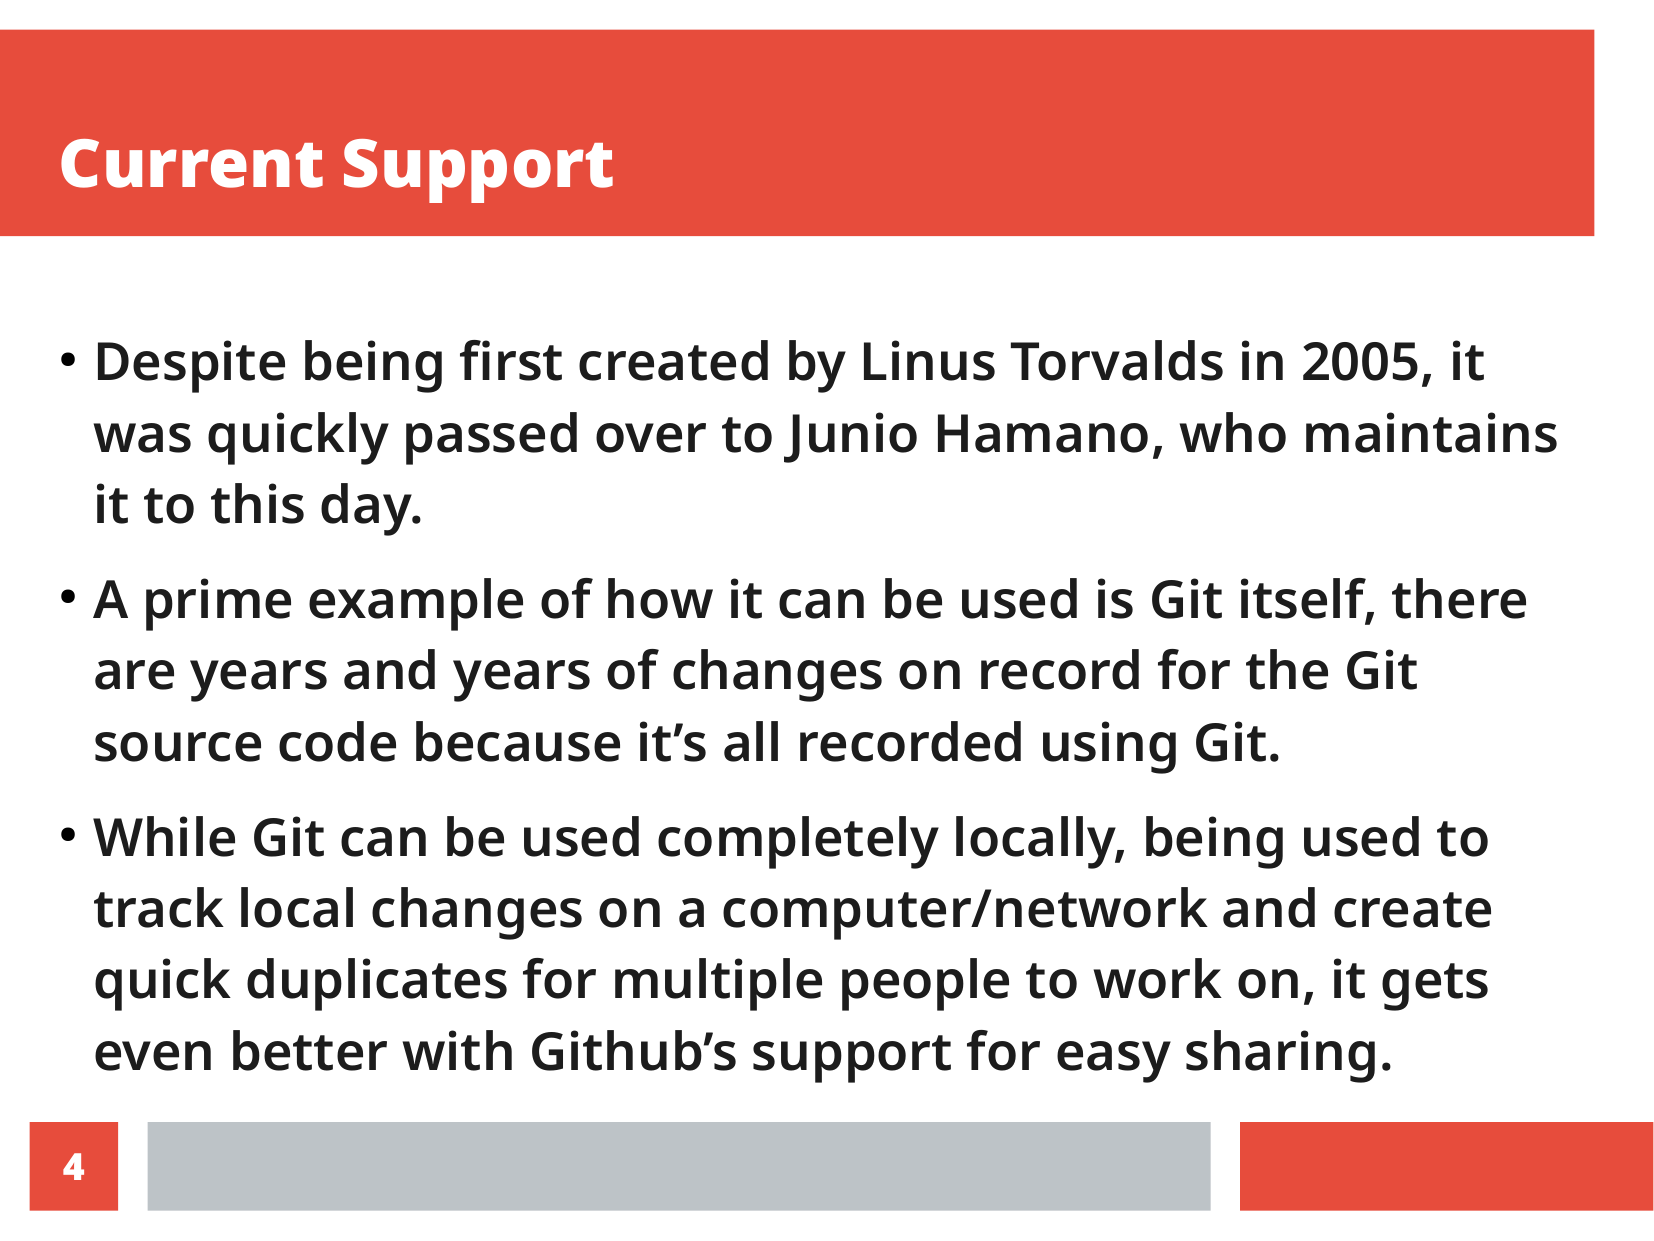

# Current Support
Despite being first created by Linus Torvalds in 2005, it was quickly passed over to Junio Hamano, who maintains it to this day.
A prime example of how it can be used is Git itself, there are years and years of changes on record for the Git source code because it’s all recorded using Git.
While Git can be used completely locally, being used to track local changes on a computer/network and create quick duplicates for multiple people to work on, it gets even better with Github’s support for easy sharing.
4